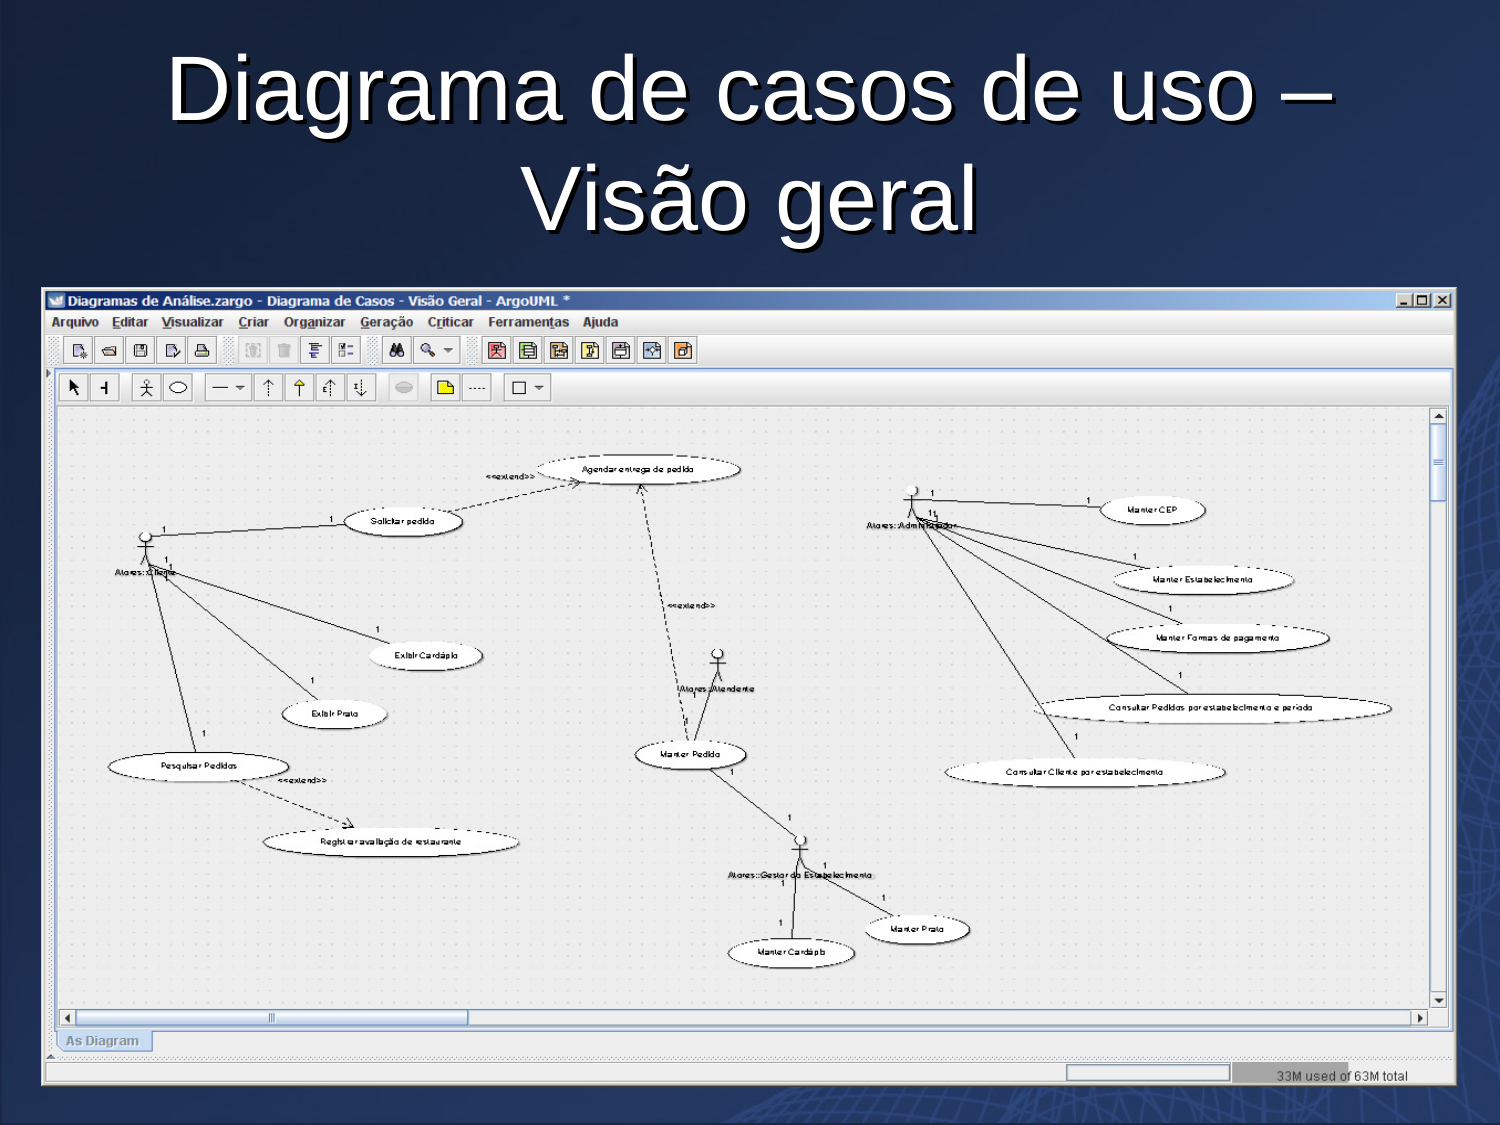

# Diagrama de casos de uso – Visão geral